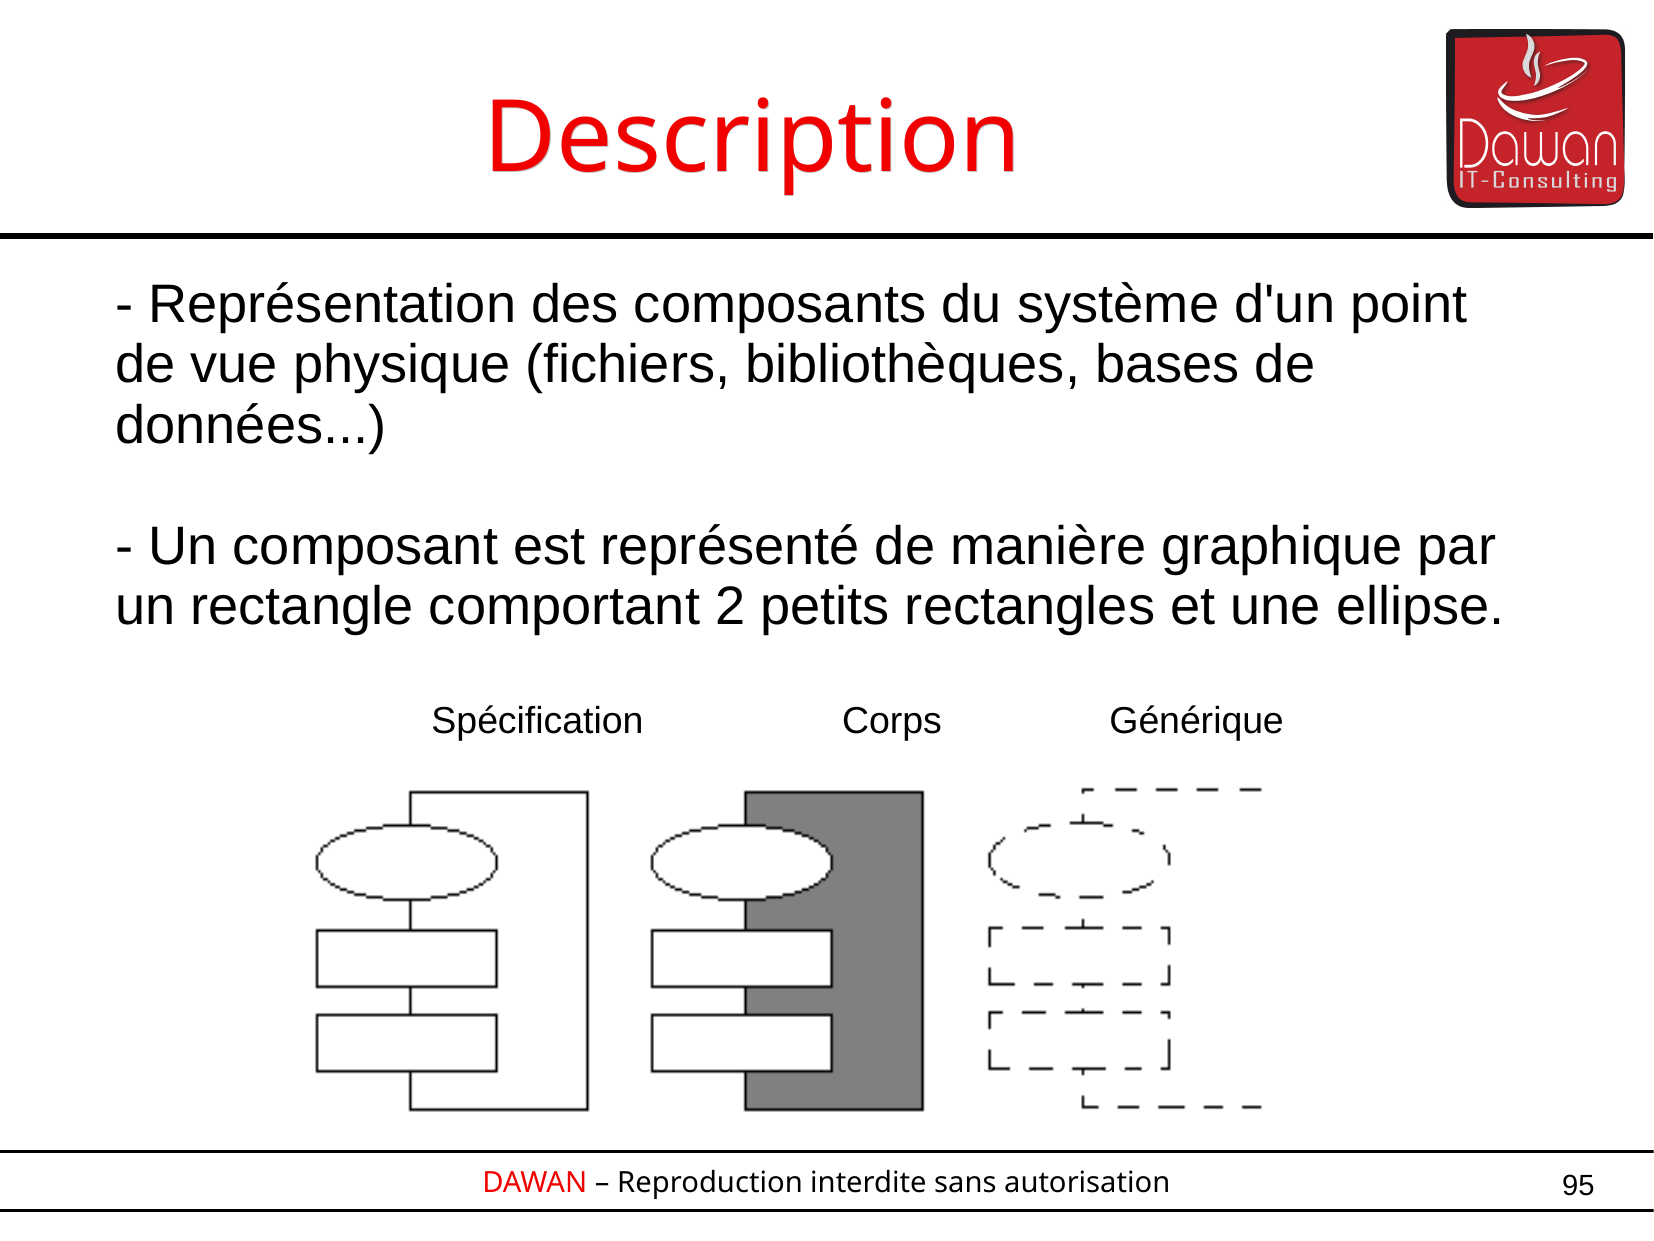

# Description
- Représentation des composants du système d'un point de vue physique (fichiers, bibliothèques, bases de données...)
- Un composant est représenté de manière graphique par un rectangle comportant 2 petits rectangles et une ellipse.
 Spécification Corps Générique
95